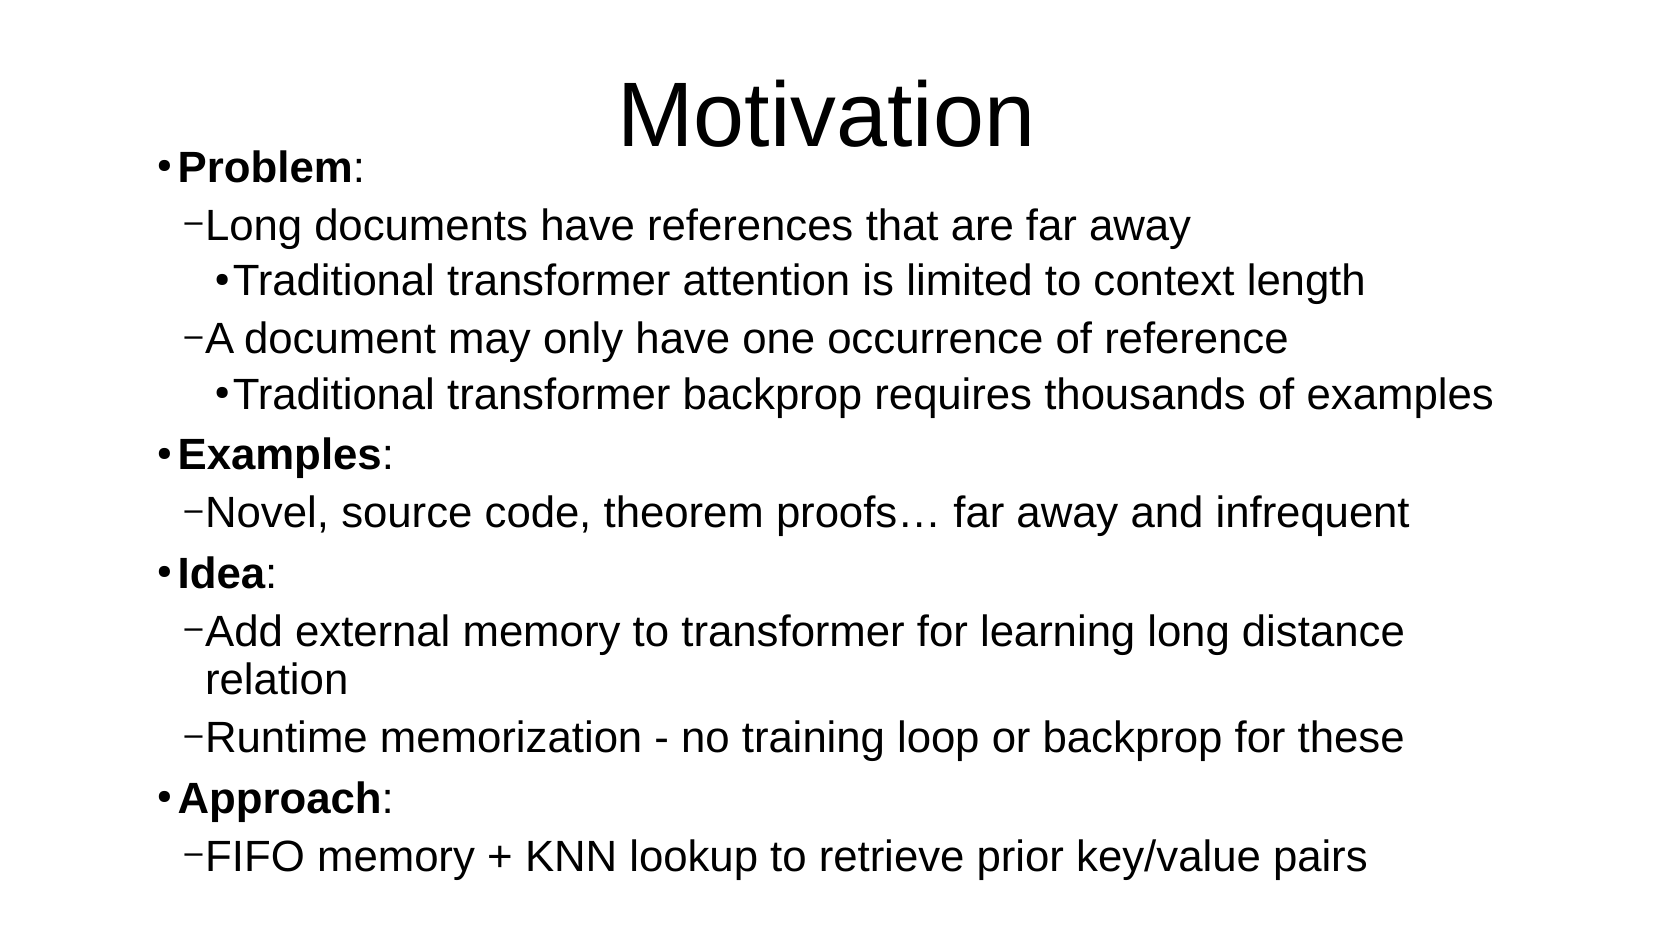

# Motivation
Problem:
Long documents have references that are far away
Traditional transformer attention is limited to context length
A document may only have one occurrence of reference
Traditional transformer backprop requires thousands of examples
Examples:
Novel, source code, theorem proofs… far away and infrequent
Idea:
Add external memory to transformer for learning long distance relation
Runtime memorization - no training loop or backprop for these
Approach:
FIFO memory + KNN lookup to retrieve prior key/value pairs